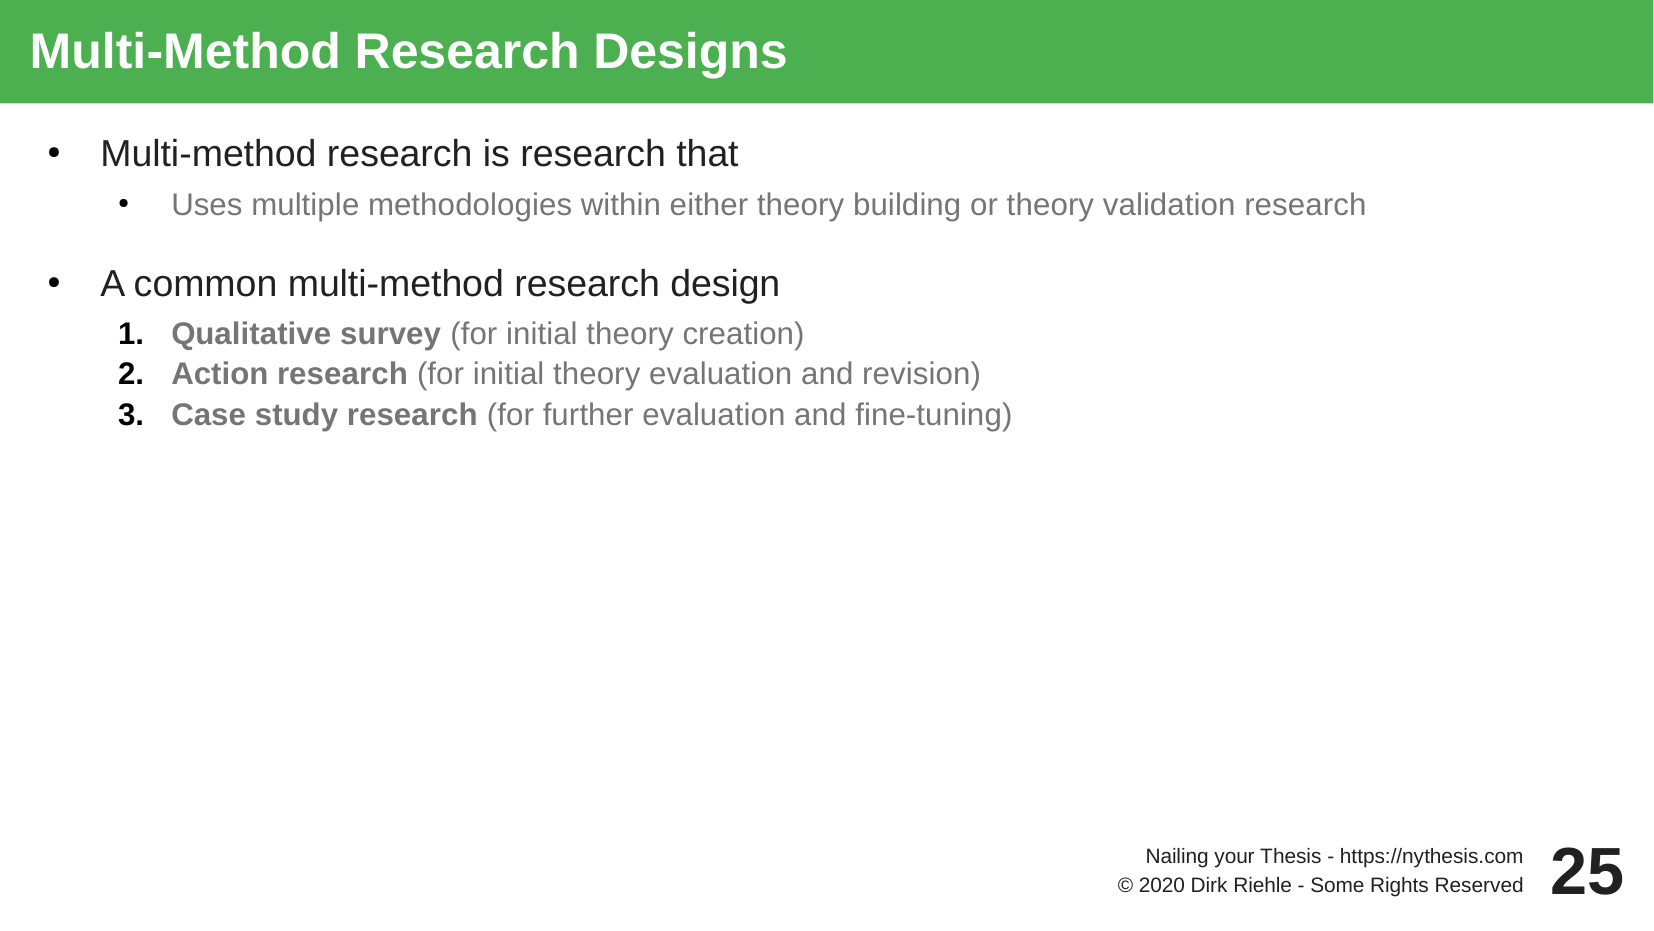

# Multi-Method Research Designs
Multi-method research is research that
Uses multiple methodologies within either theory building or theory validation research
A common multi-method research design
Qualitative survey (for initial theory creation)
Action research (for initial theory evaluation and revision)
Case study research (for further evaluation and fine-tuning)
Nailing your Thesis - https://nythesis.com
25
© 2020 Dirk Riehle - Some Rights Reserved